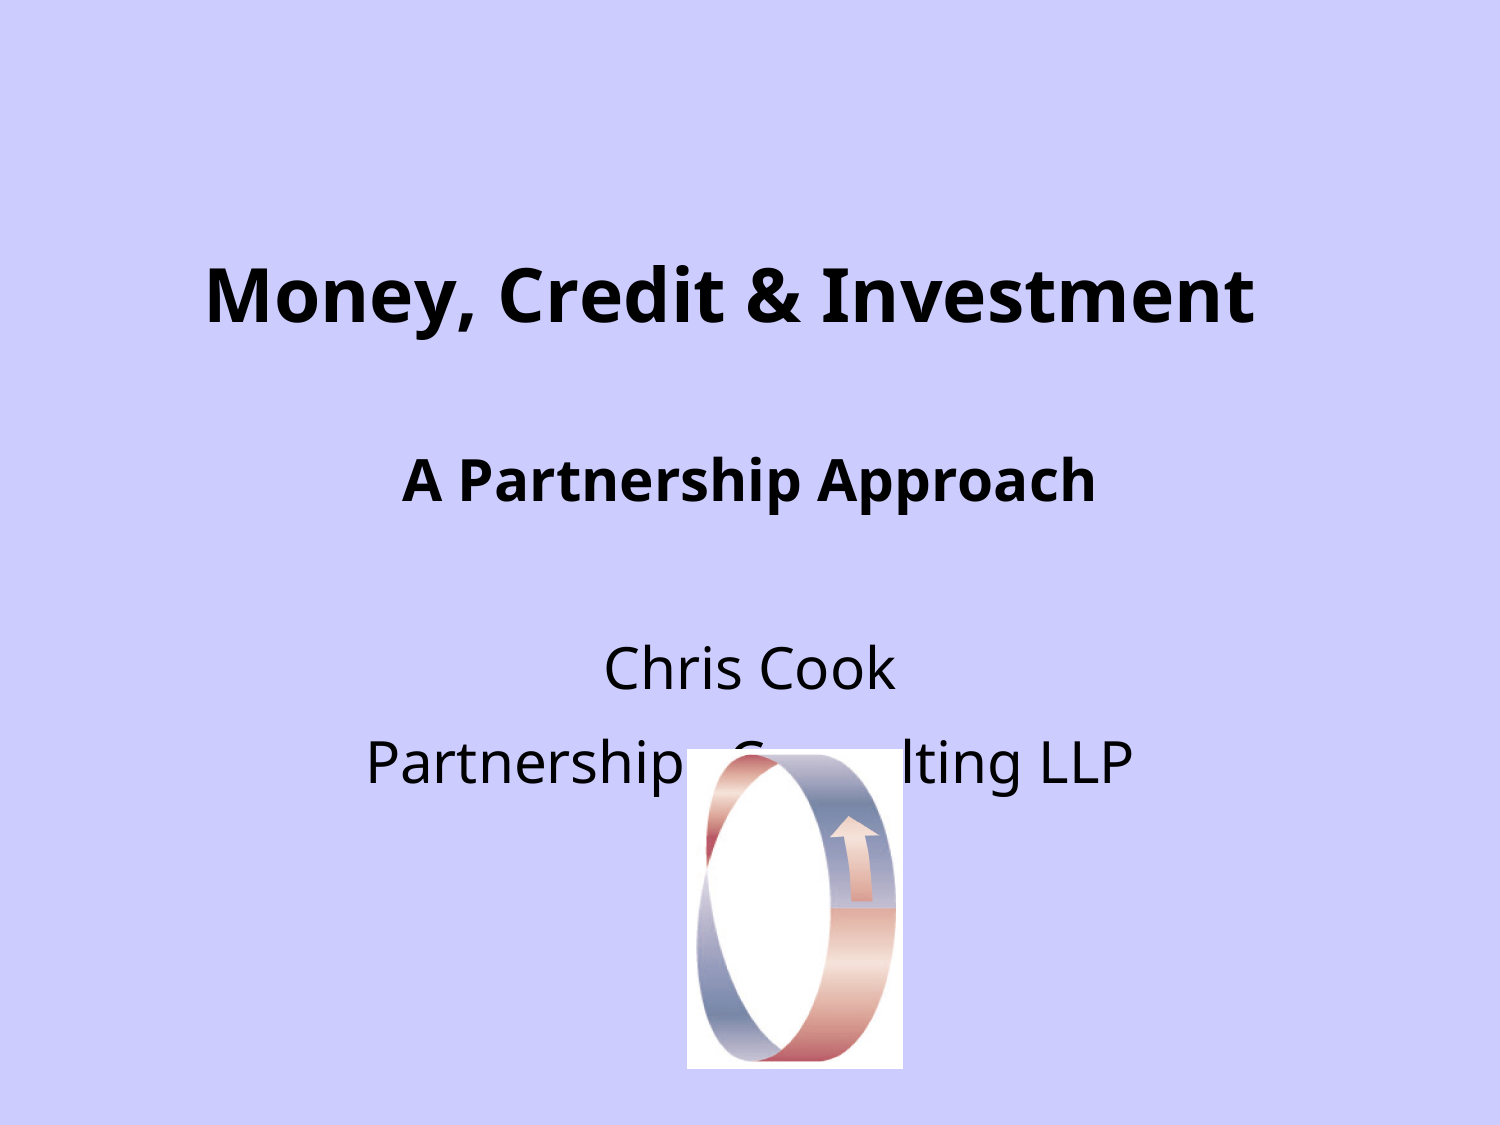

# Money, Credit & Investment
A Partnership Approach
Chris Cook
Partnerships Consulting LLP